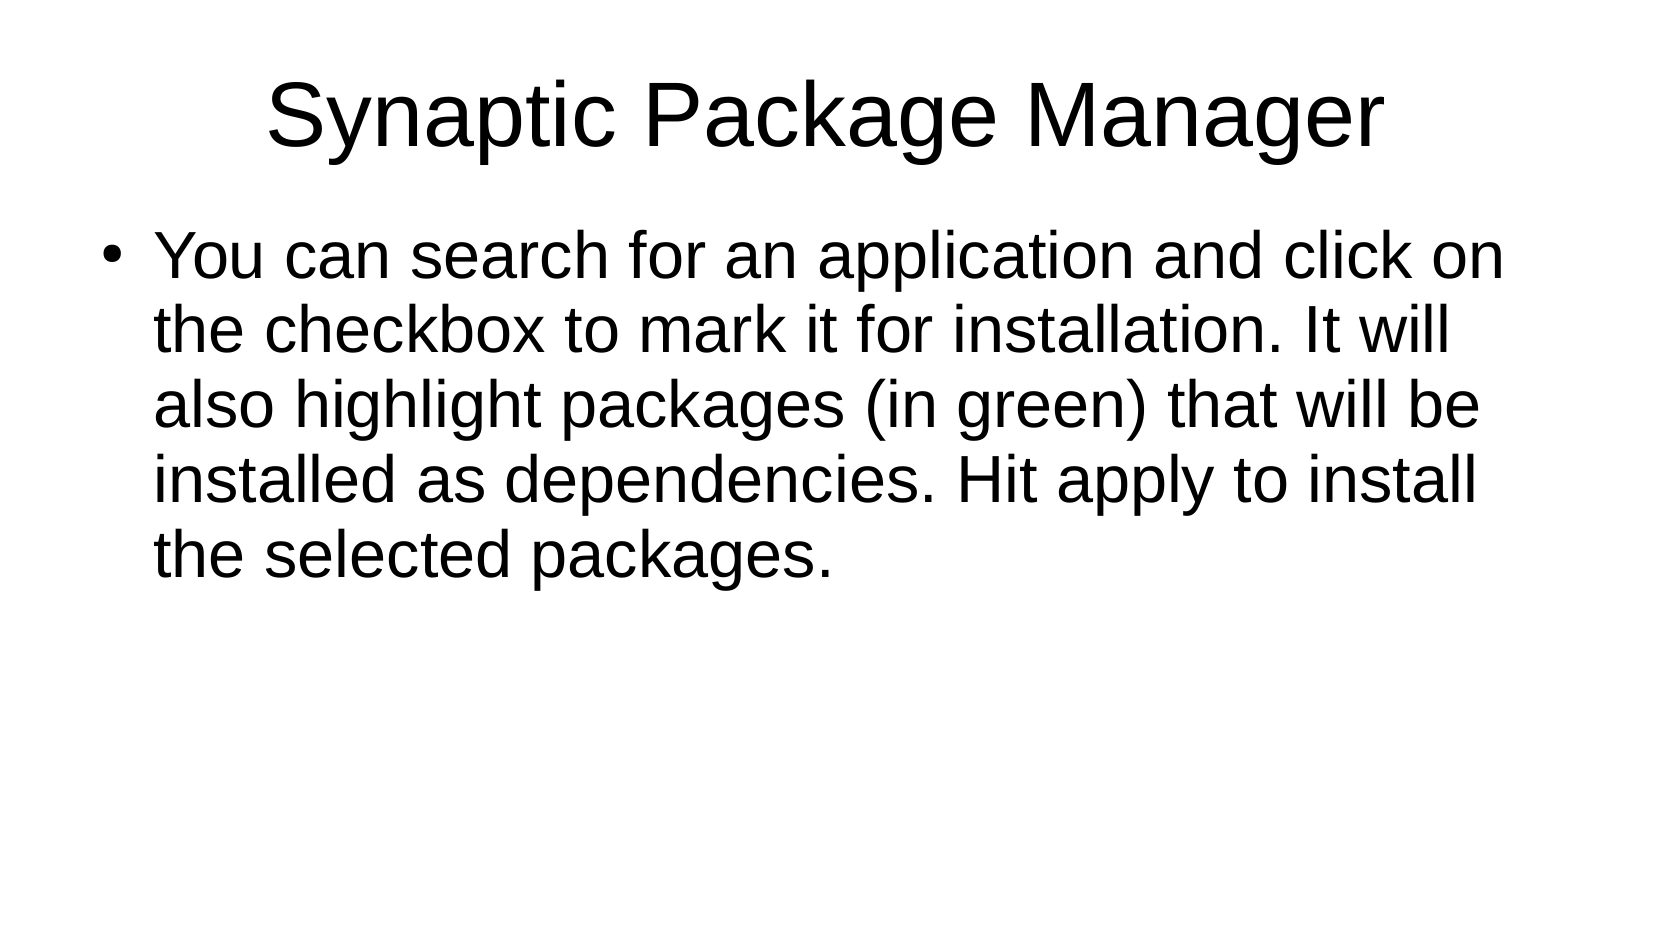

# Synaptic Package Manager
You can search for an application and click on the checkbox to mark it for installation. It will also highlight packages (in green) that will be installed as dependencies. Hit apply to install the selected packages.